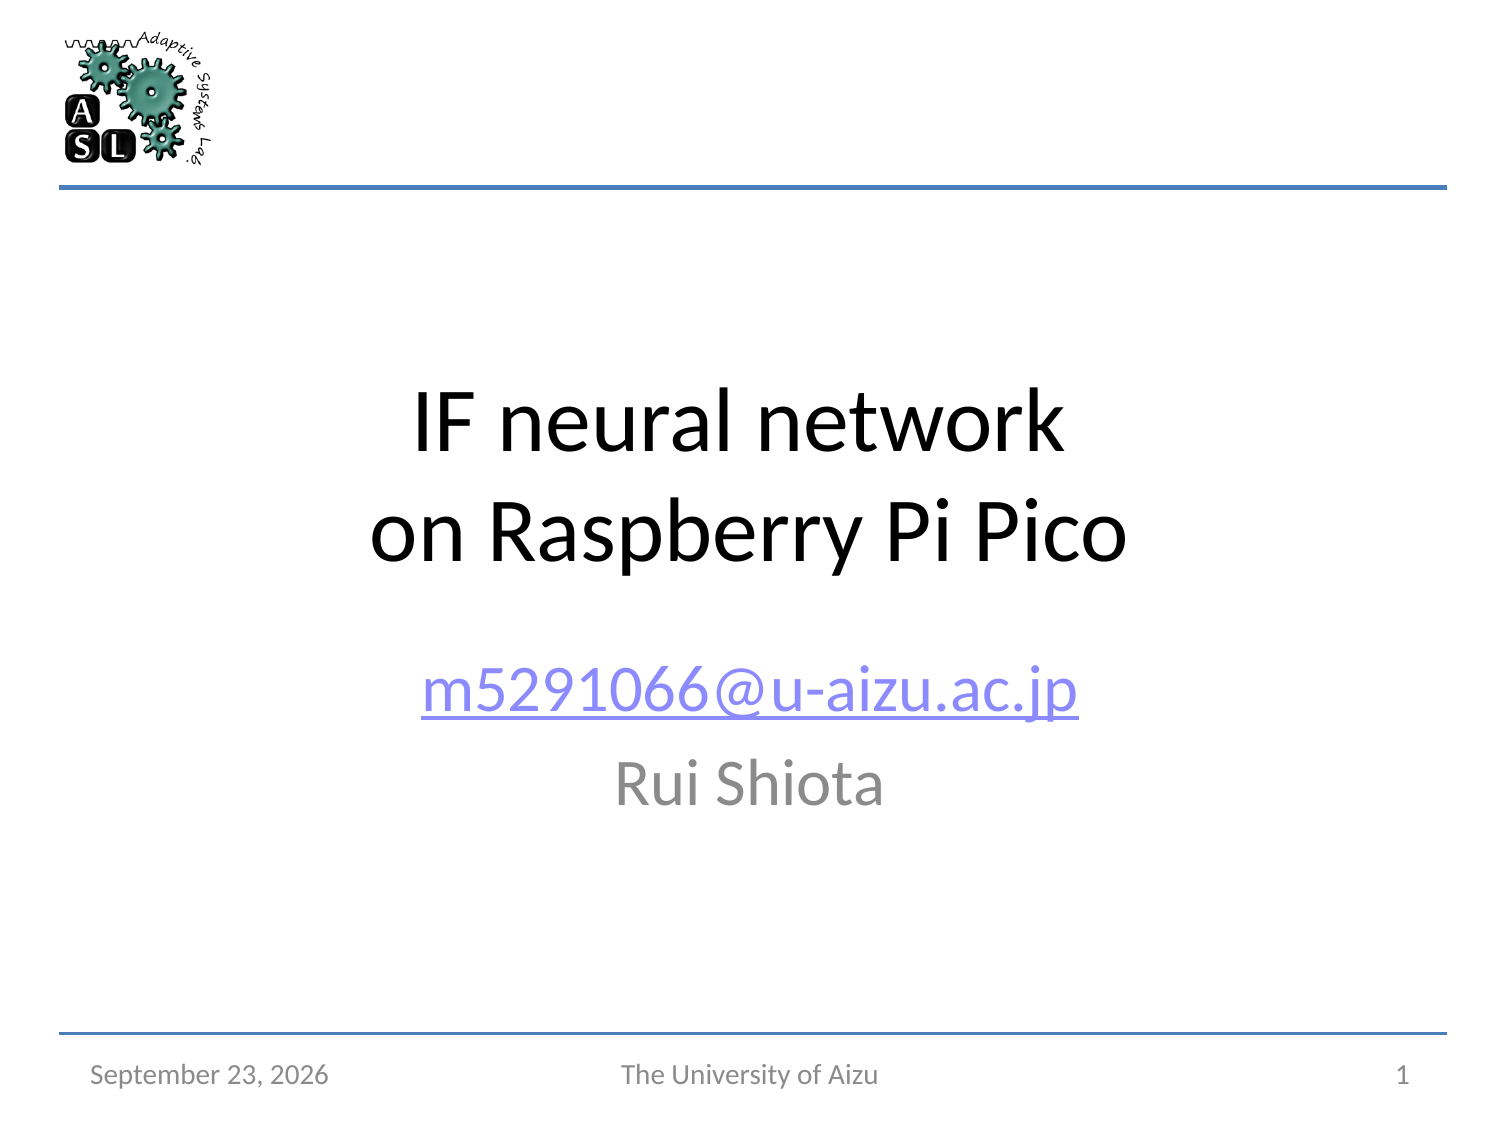

# IF neural network on Raspberry Pi Pico
m5291066@u-aizu.ac.jp
Rui Shiota
The University of Aizu